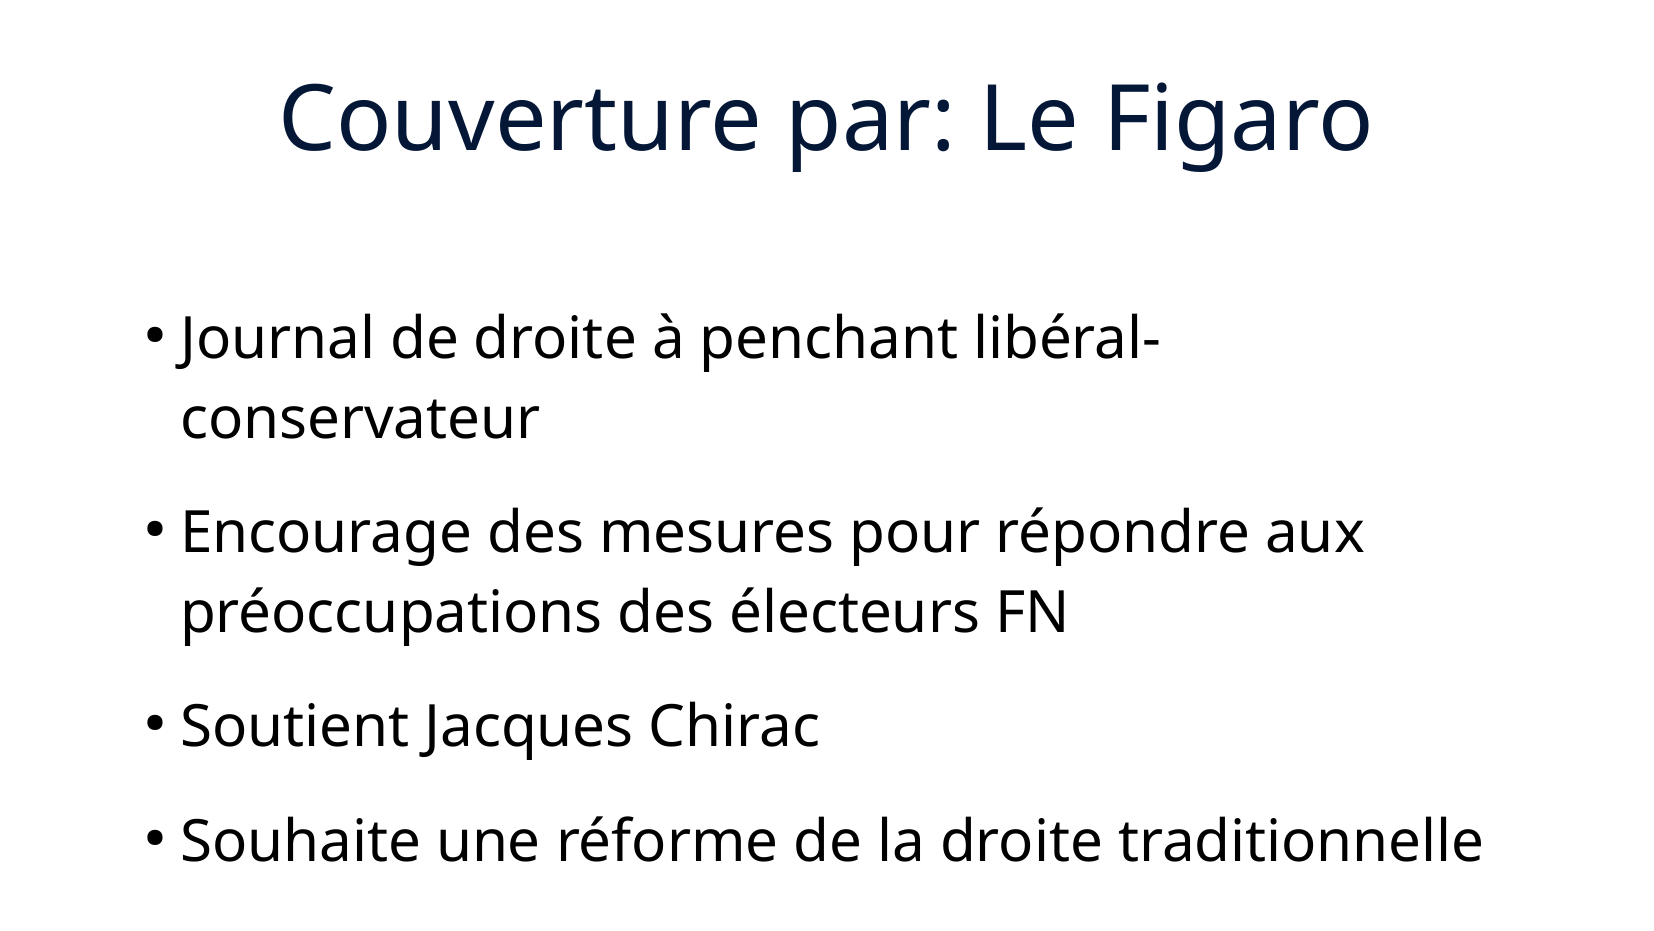

# Couverture par: Le Figaro
Journal de droite à penchant libéral-conservateur
Encourage des mesures pour répondre aux préoccupations des électeurs FN
Soutient Jacques Chirac
Souhaite une réforme de la droite traditionnelle